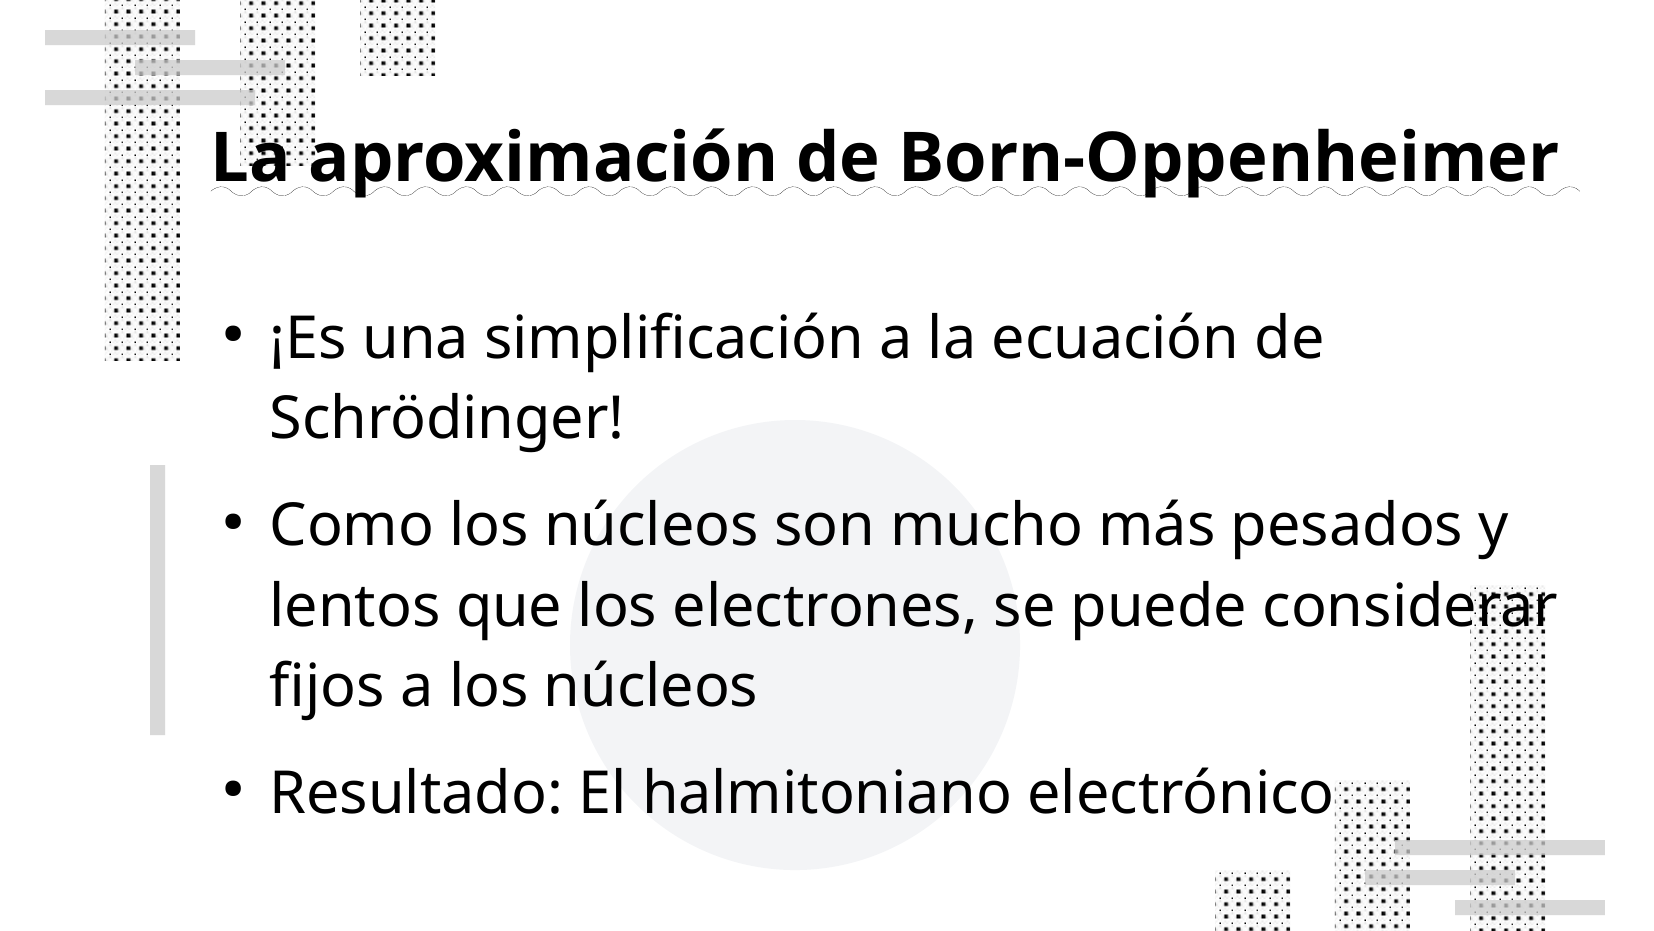

# La aproximación de Born-Oppenheimer
¡Es una simplificación a la ecuación de Schrödinger!
Como los núcleos son mucho más pesados y lentos que los electrones, se puede considerar fijos a los núcleos
Resultado: El halmitoniano electrónico